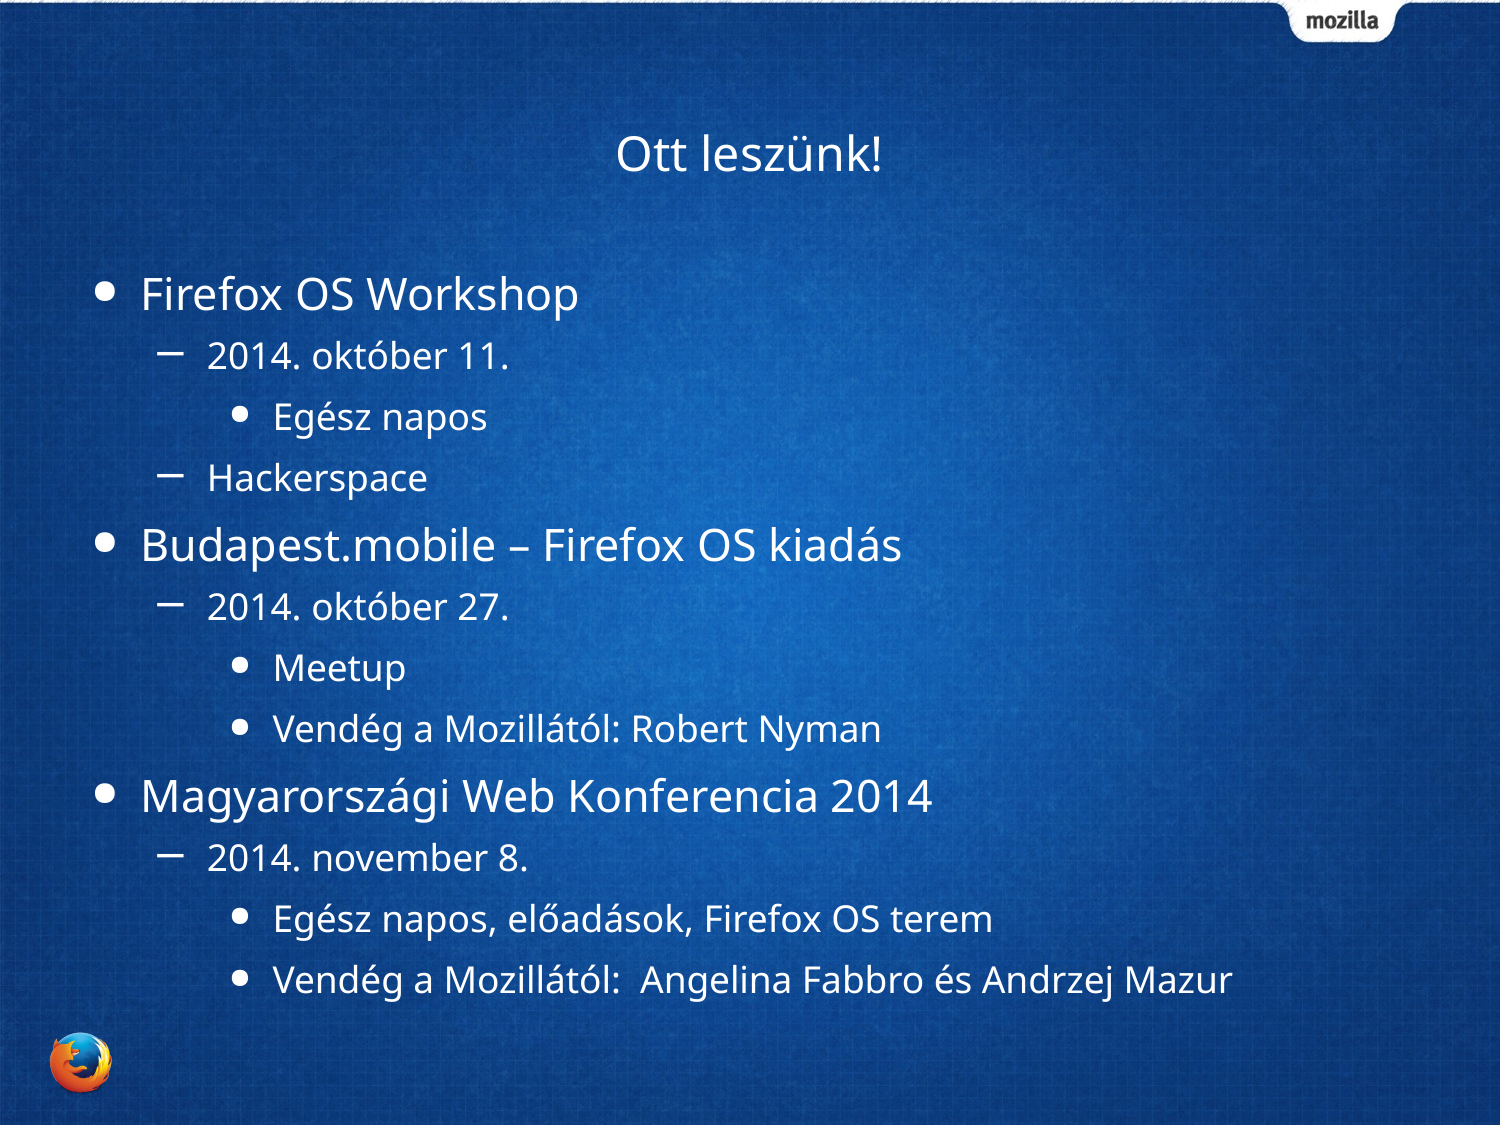

# Ott leszünk!
Firefox OS Workshop
2014. október 11.
Egész napos
Hackerspace
Budapest.mobile – Firefox OS kiadás
2014. október 27.
Meetup
Vendég a Mozillától: Robert Nyman
Magyarországi Web Konferencia 2014
2014. november 8.
Egész napos, előadások, Firefox OS terem
Vendég a Mozillától: Angelina Fabbro és Andrzej Mazur